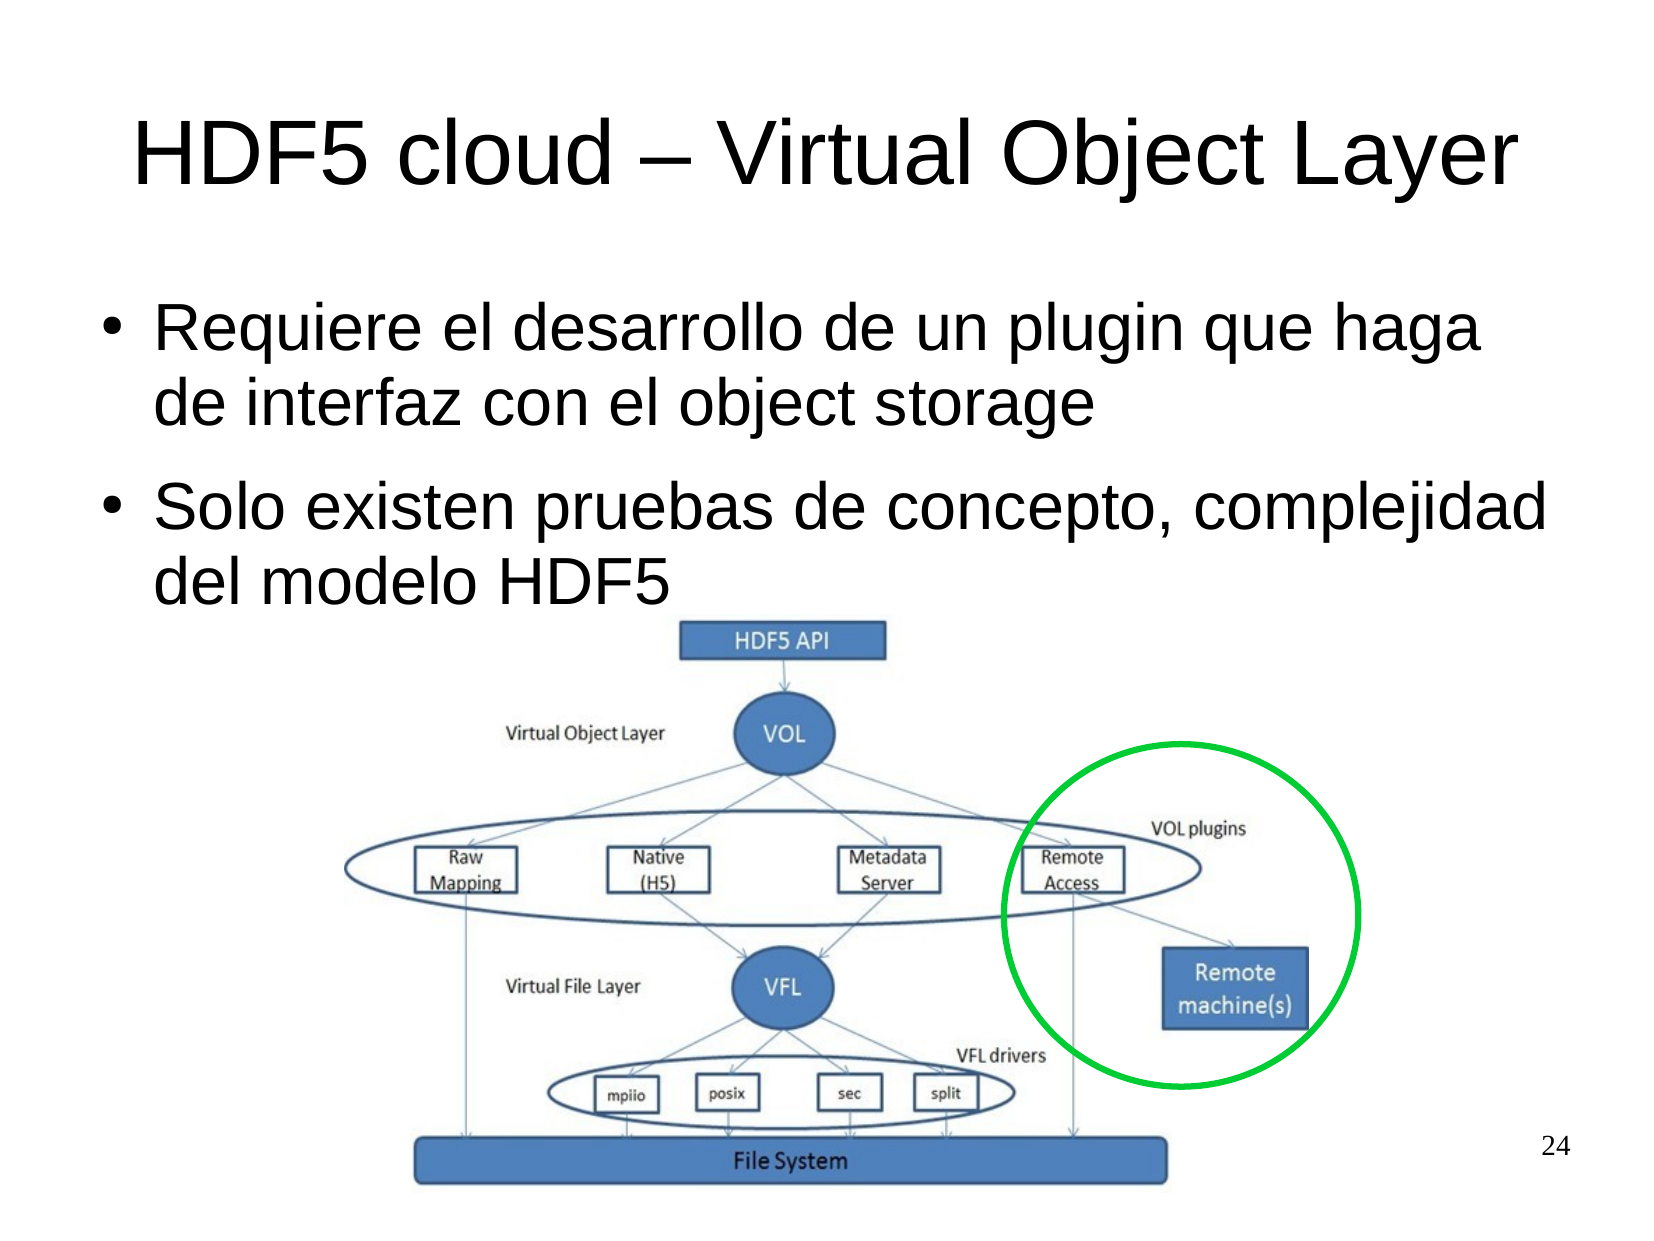

# HDF5 cloud – Virtual Object Layer
Requiere el desarrollo de un plugin que haga de interfaz con el object storage
Solo existen pruebas de concepto, complejidad del modelo HDF5
24